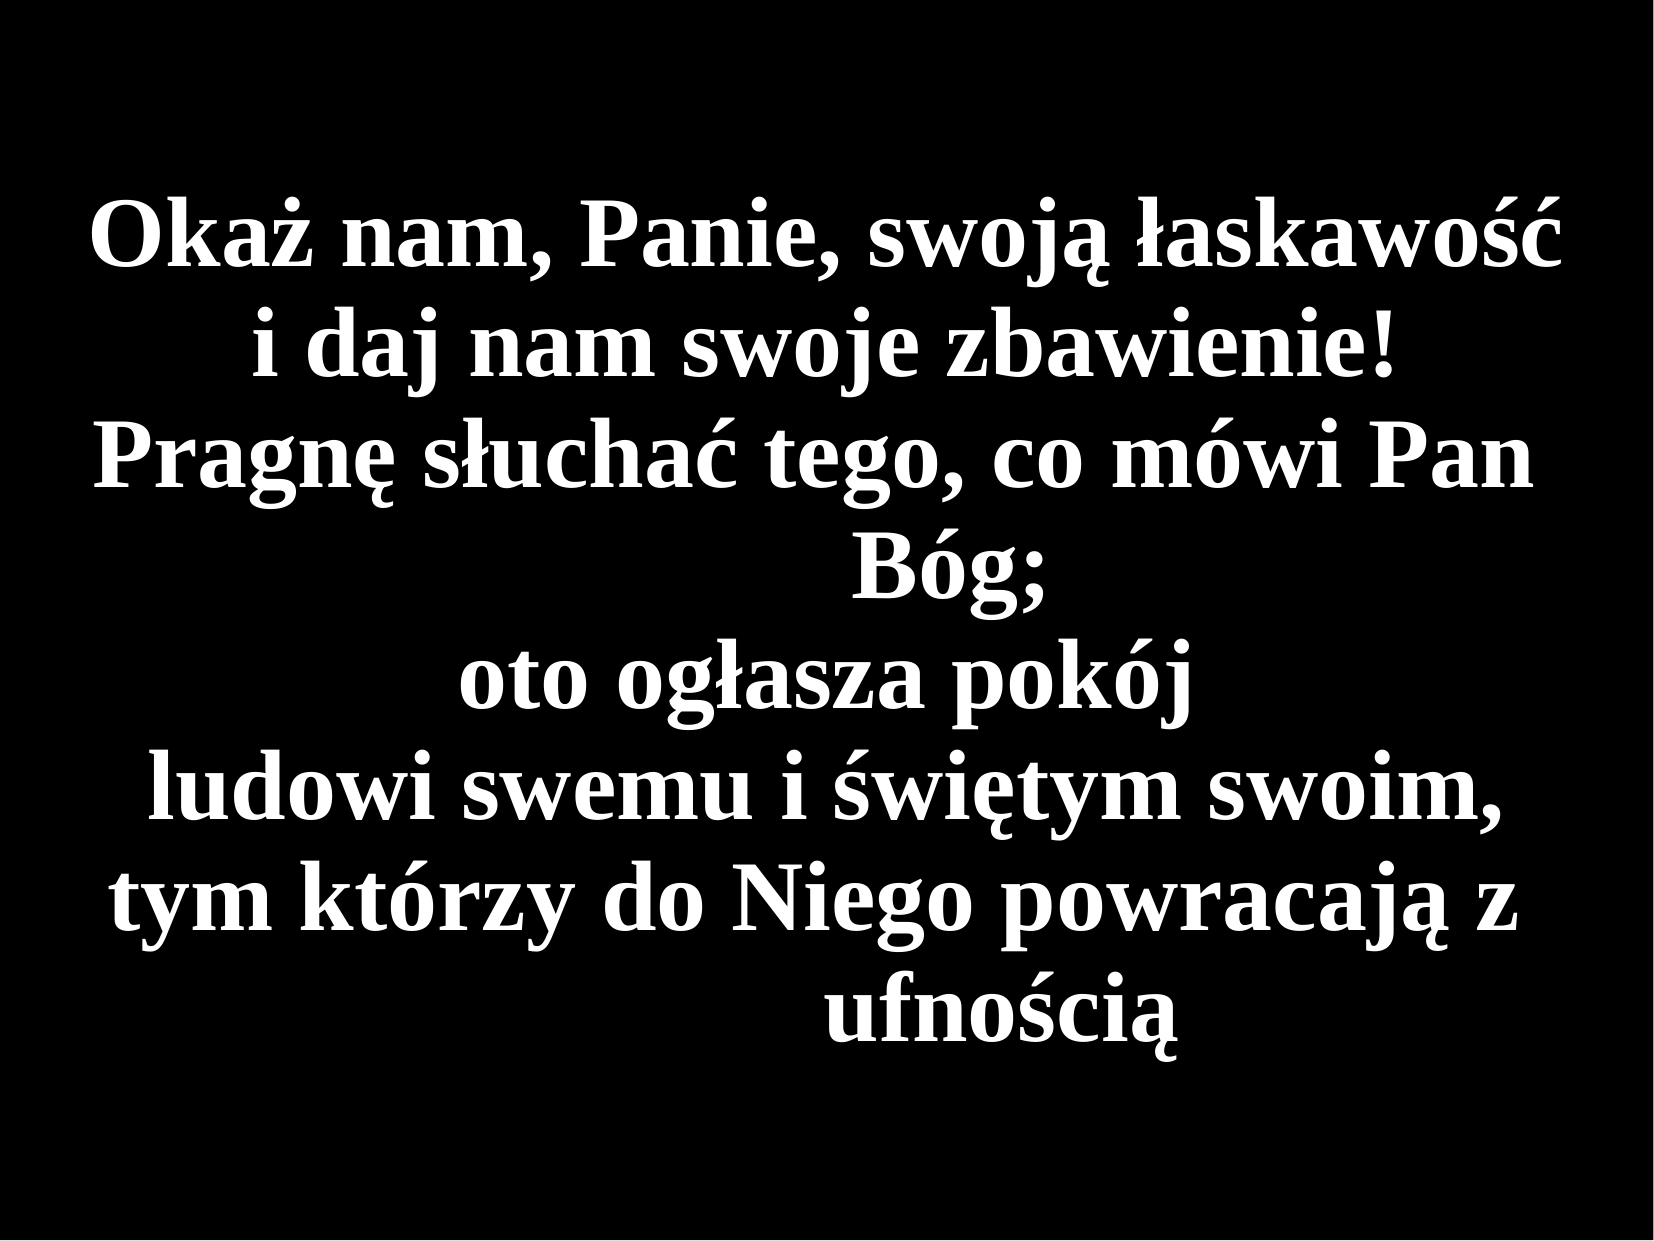

# Okaż nam, Panie, swoją łaskawość i daj nam swoje zbawienie! Pragnę słuchać tego, co mówi Pan Bóg; oto ogłasza pokój ludowi swemu i świętym swoim, tym którzy do Niego powracają z ufnością